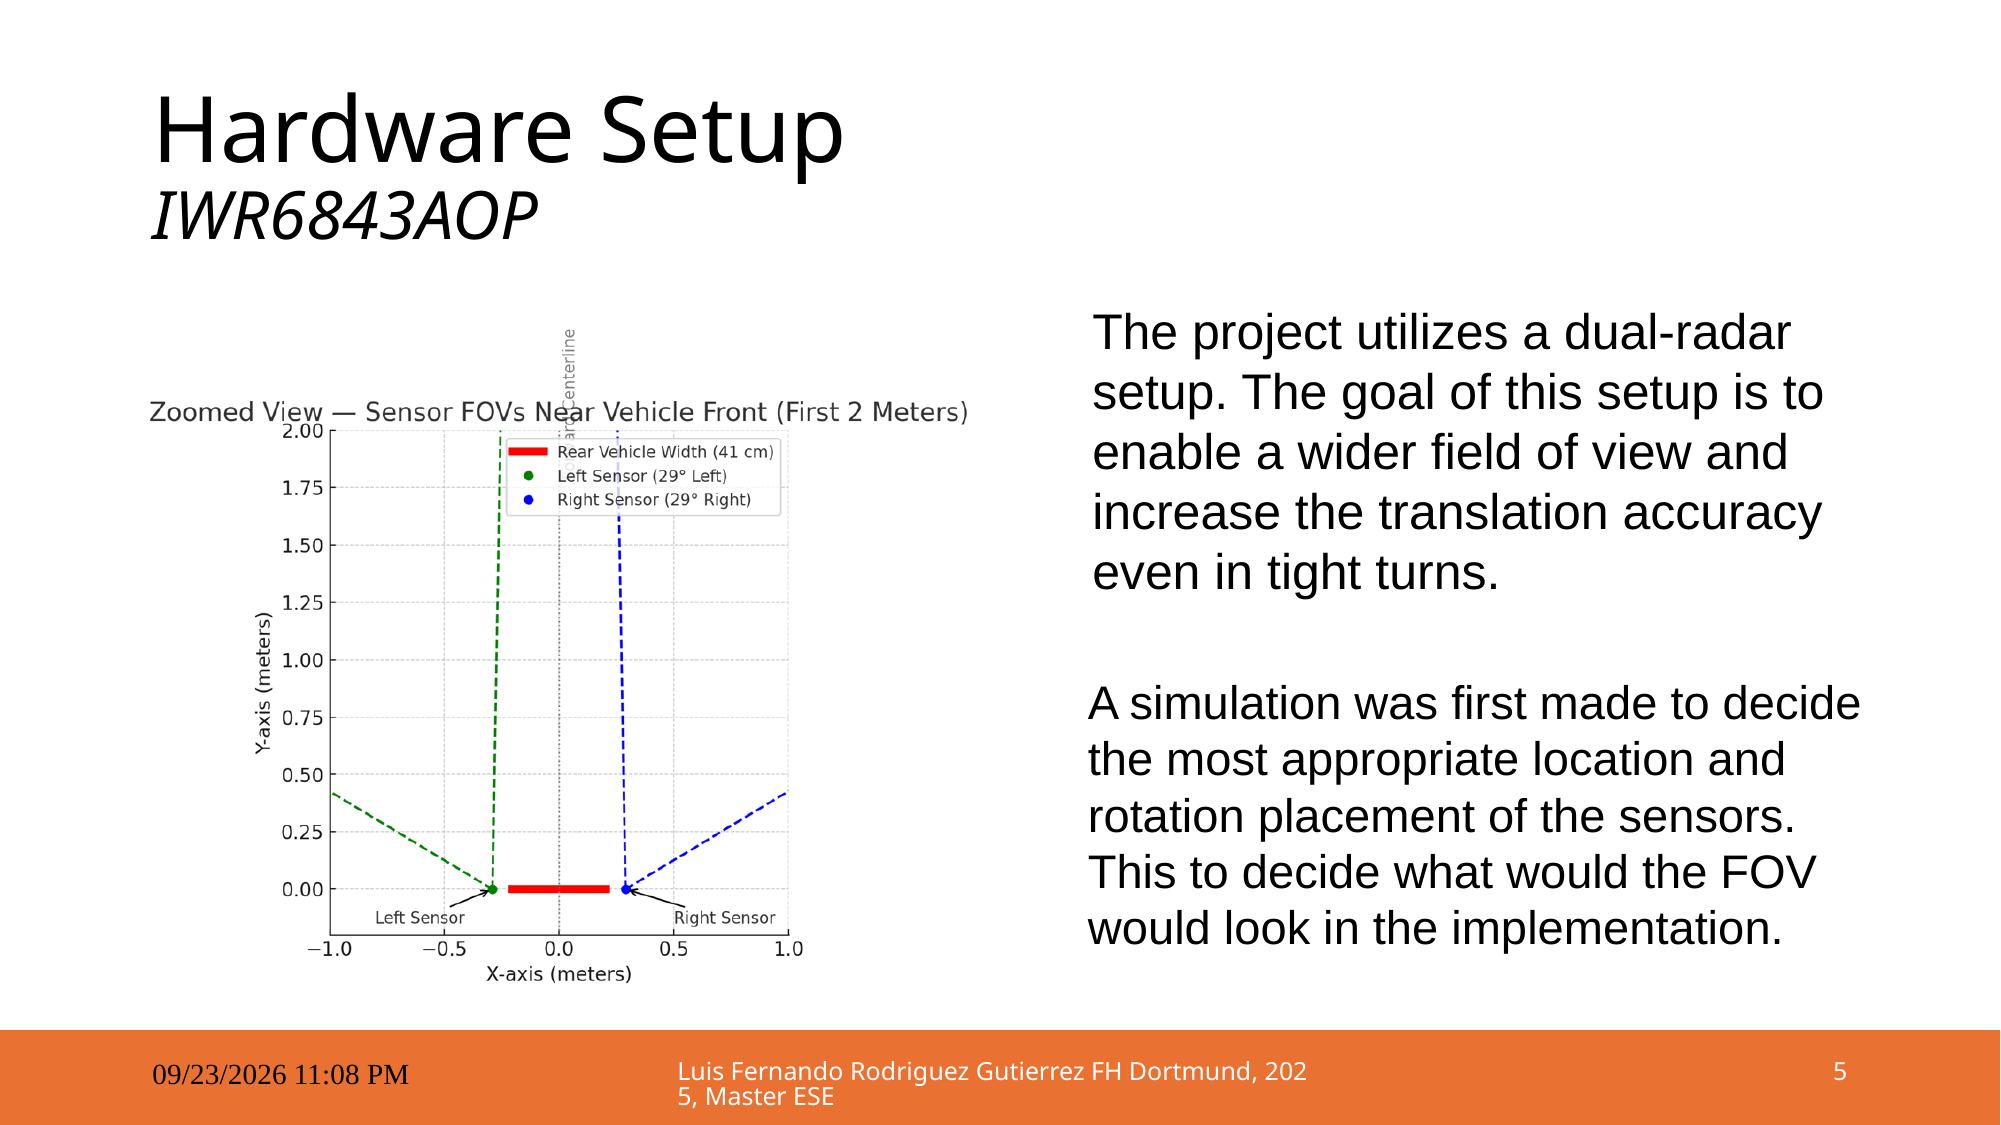

# Hardware Setup IWR6843AOP
The project utilizes a dual-radar setup. The goal of this setup is to enable a wider field of view and increase the translation accuracy even in tight turns.
A simulation was first made to decide the most appropriate location and rotation placement of the sensors. This to decide what would the FOV would look in the implementation.
Luis Fernando Rodriguez Gutierrez FH Dortmund, 2025, Master ESE
5